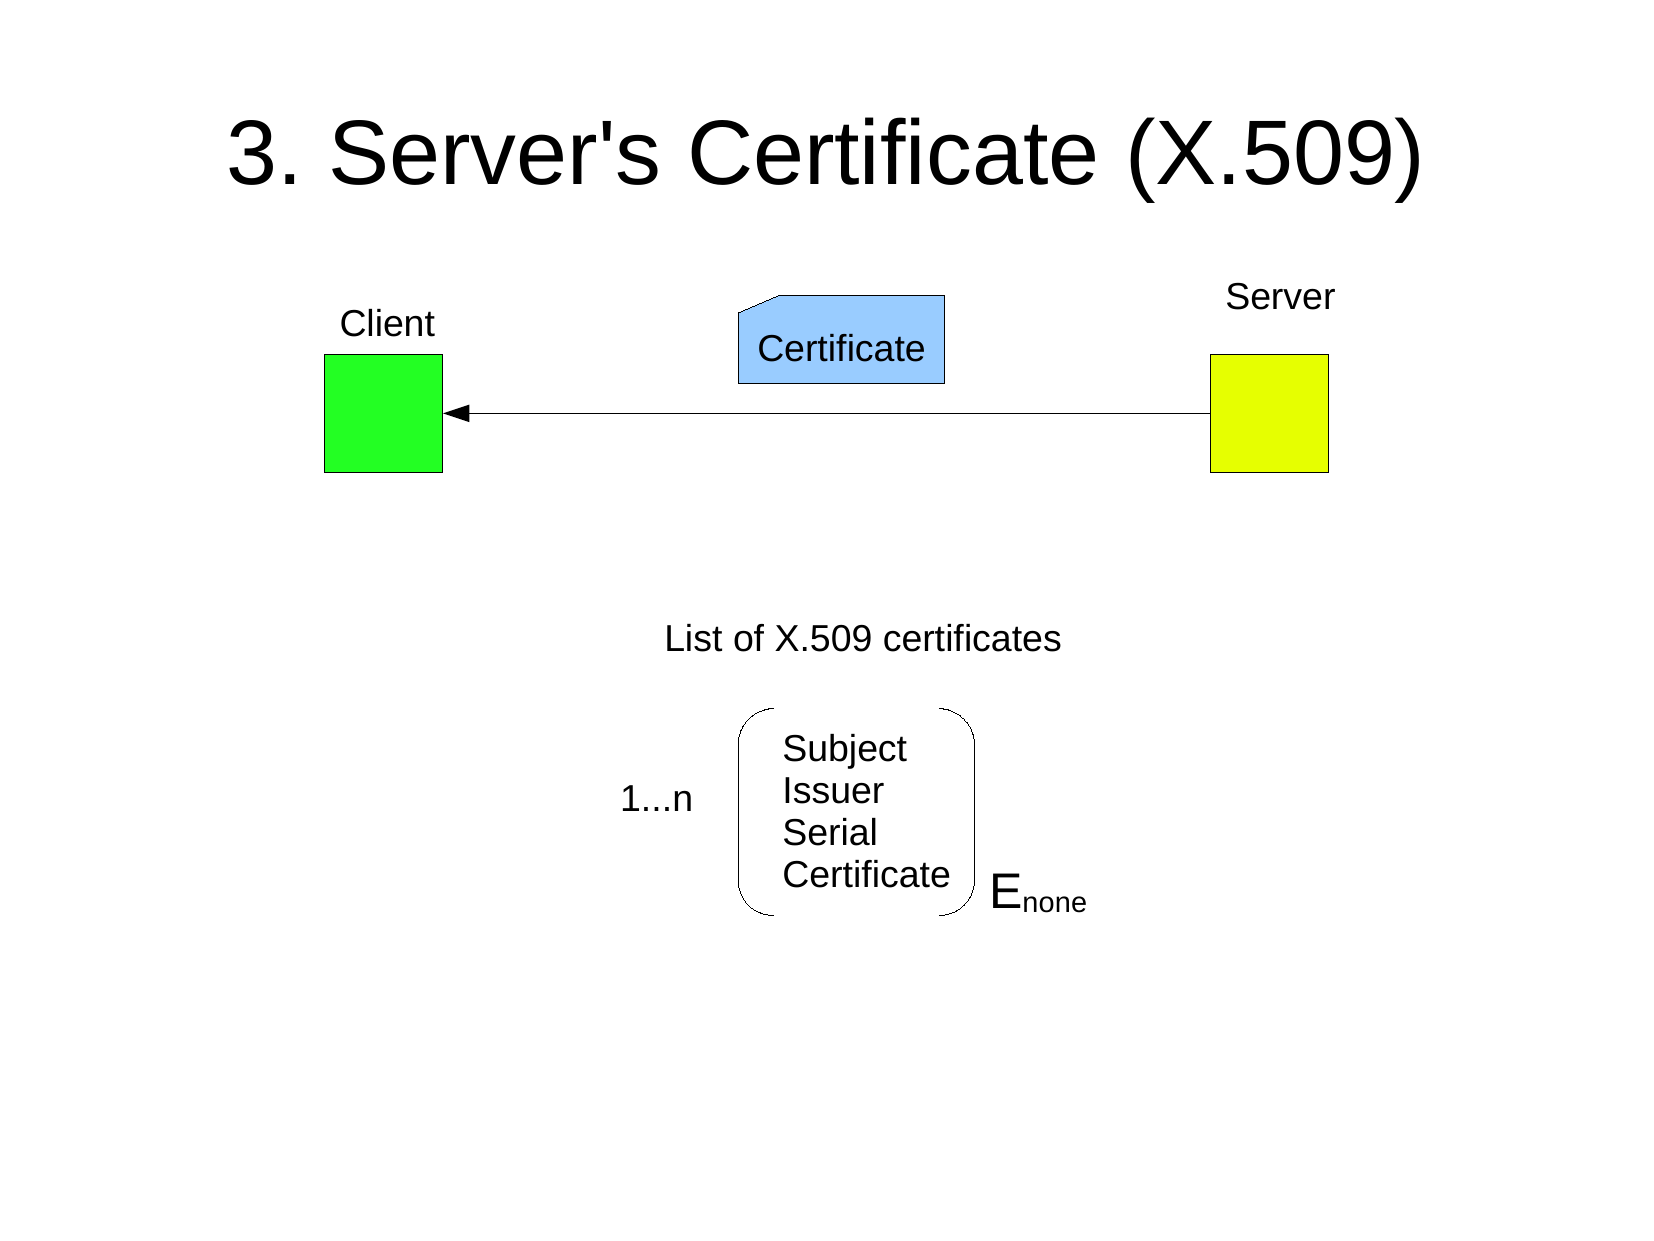

# 3. Server's Certificate (X.509)
Server
Client
Certificate
List of X.509 certificates
Subject
Issuer
Serial
Certificate
1...n
Enone